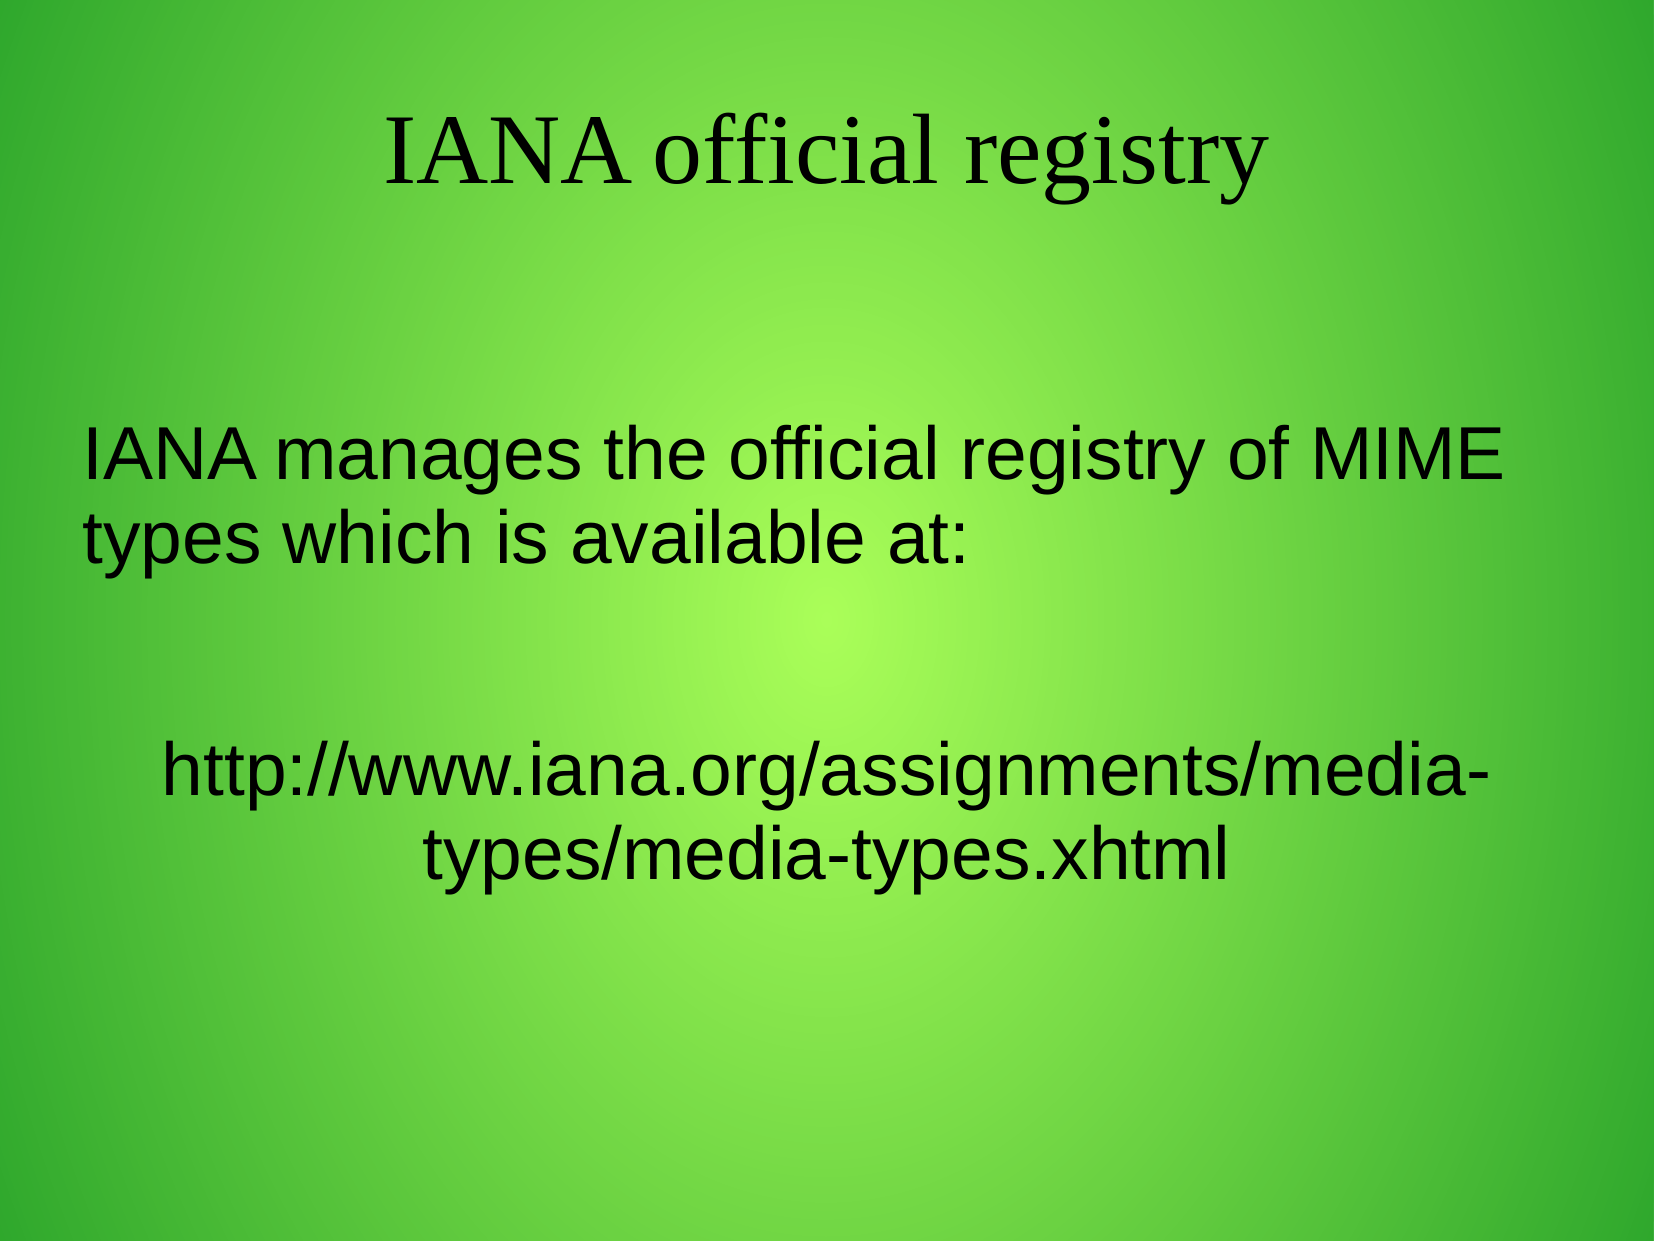

# IANA official registry
IANA manages the official registry of MIME types which is available at:
http://www.iana.org/assignments/media-types/media-types.xhtml